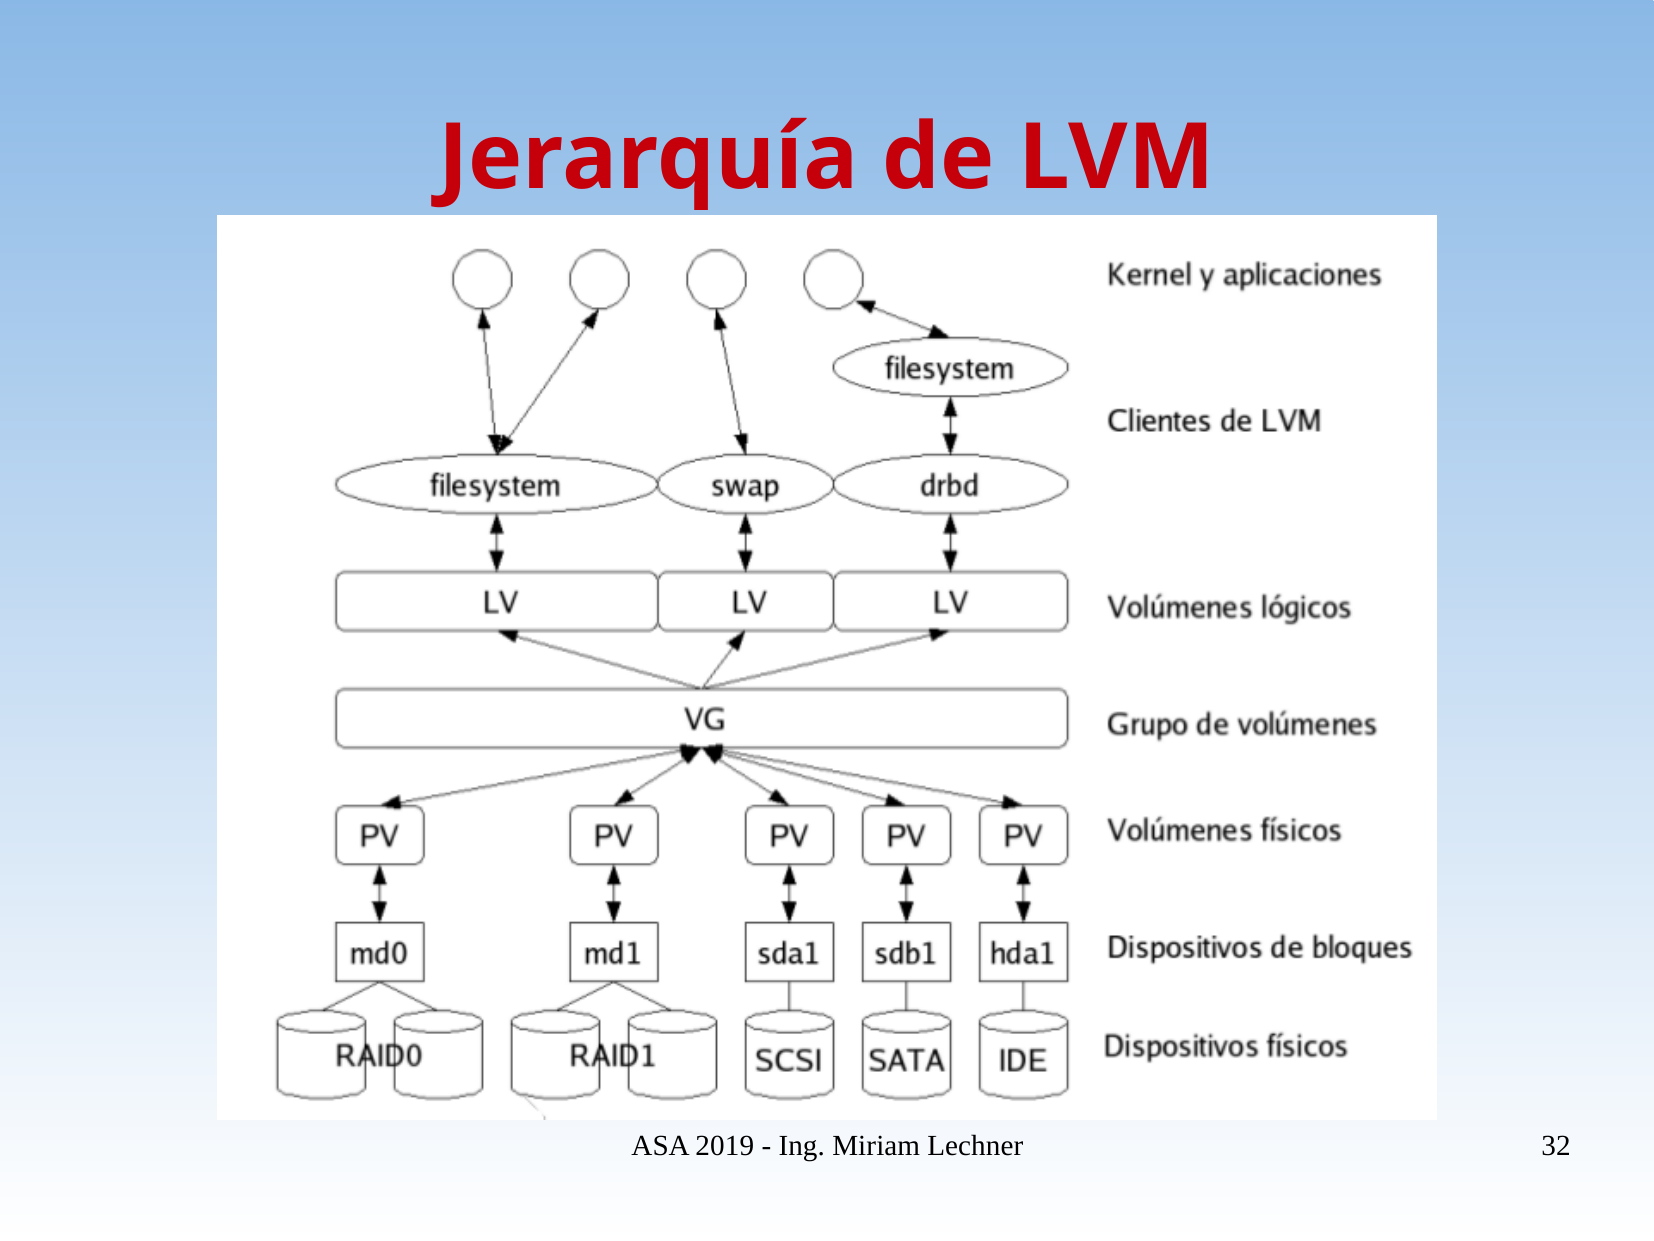

# Jerarquía de LVM
ASA 2019 - Ing. Miriam Lechner
32